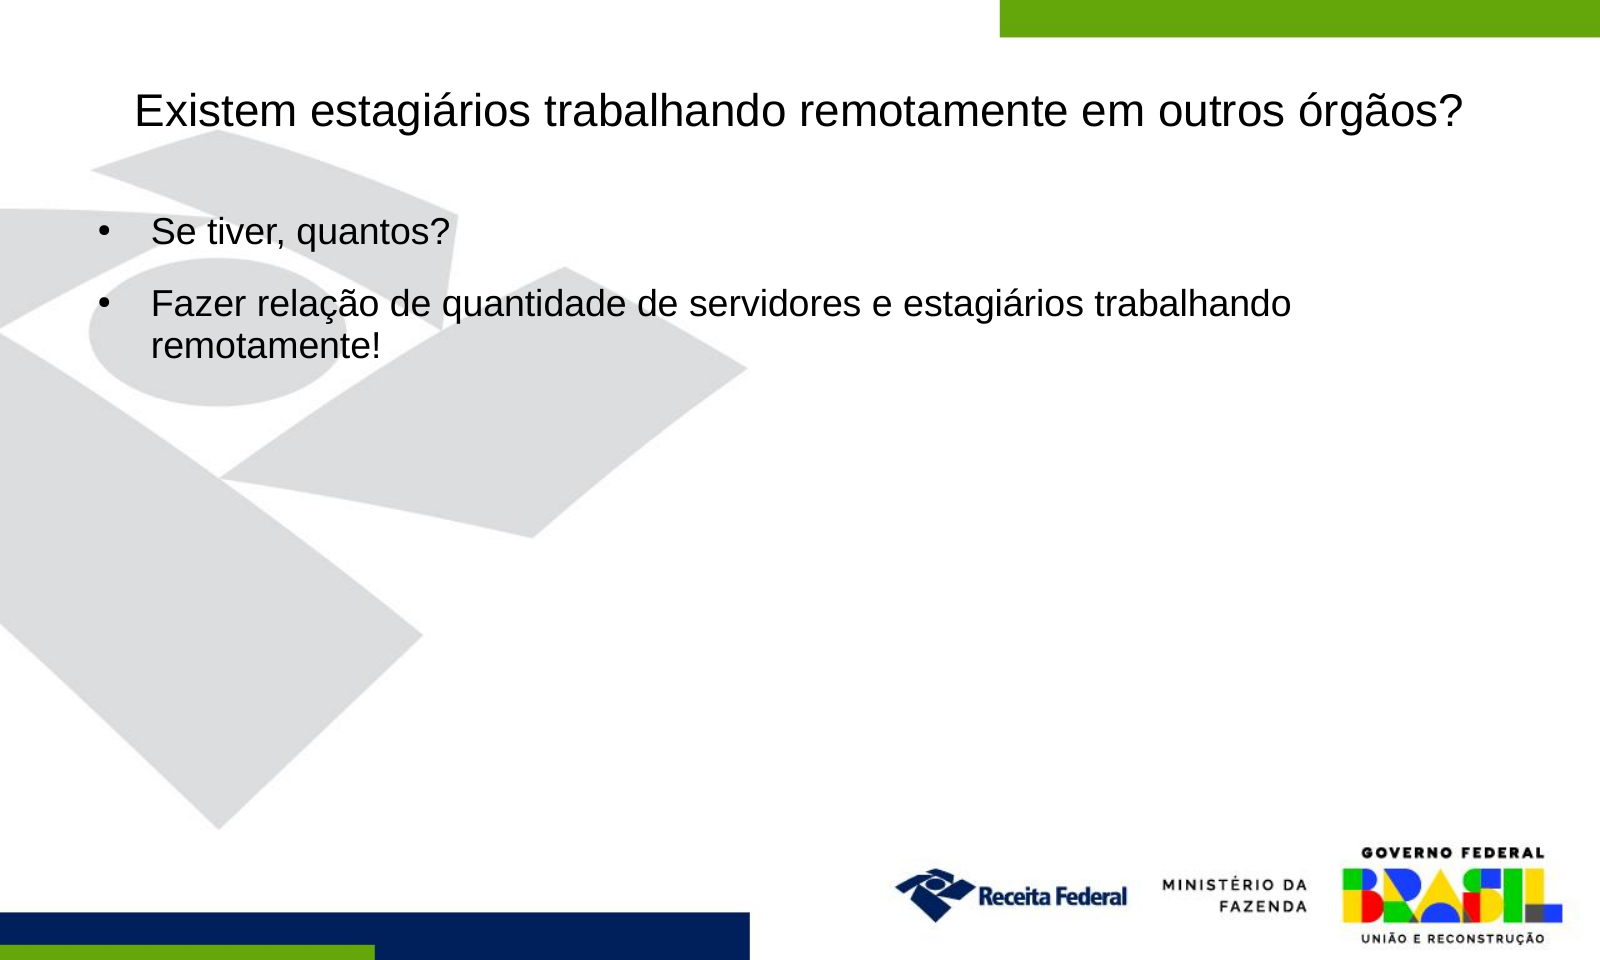

# Existem estagiários trabalhando remotamente em outros órgãos?
Se tiver, quantos?
Fazer relação de quantidade de servidores e estagiários trabalhando remotamente!